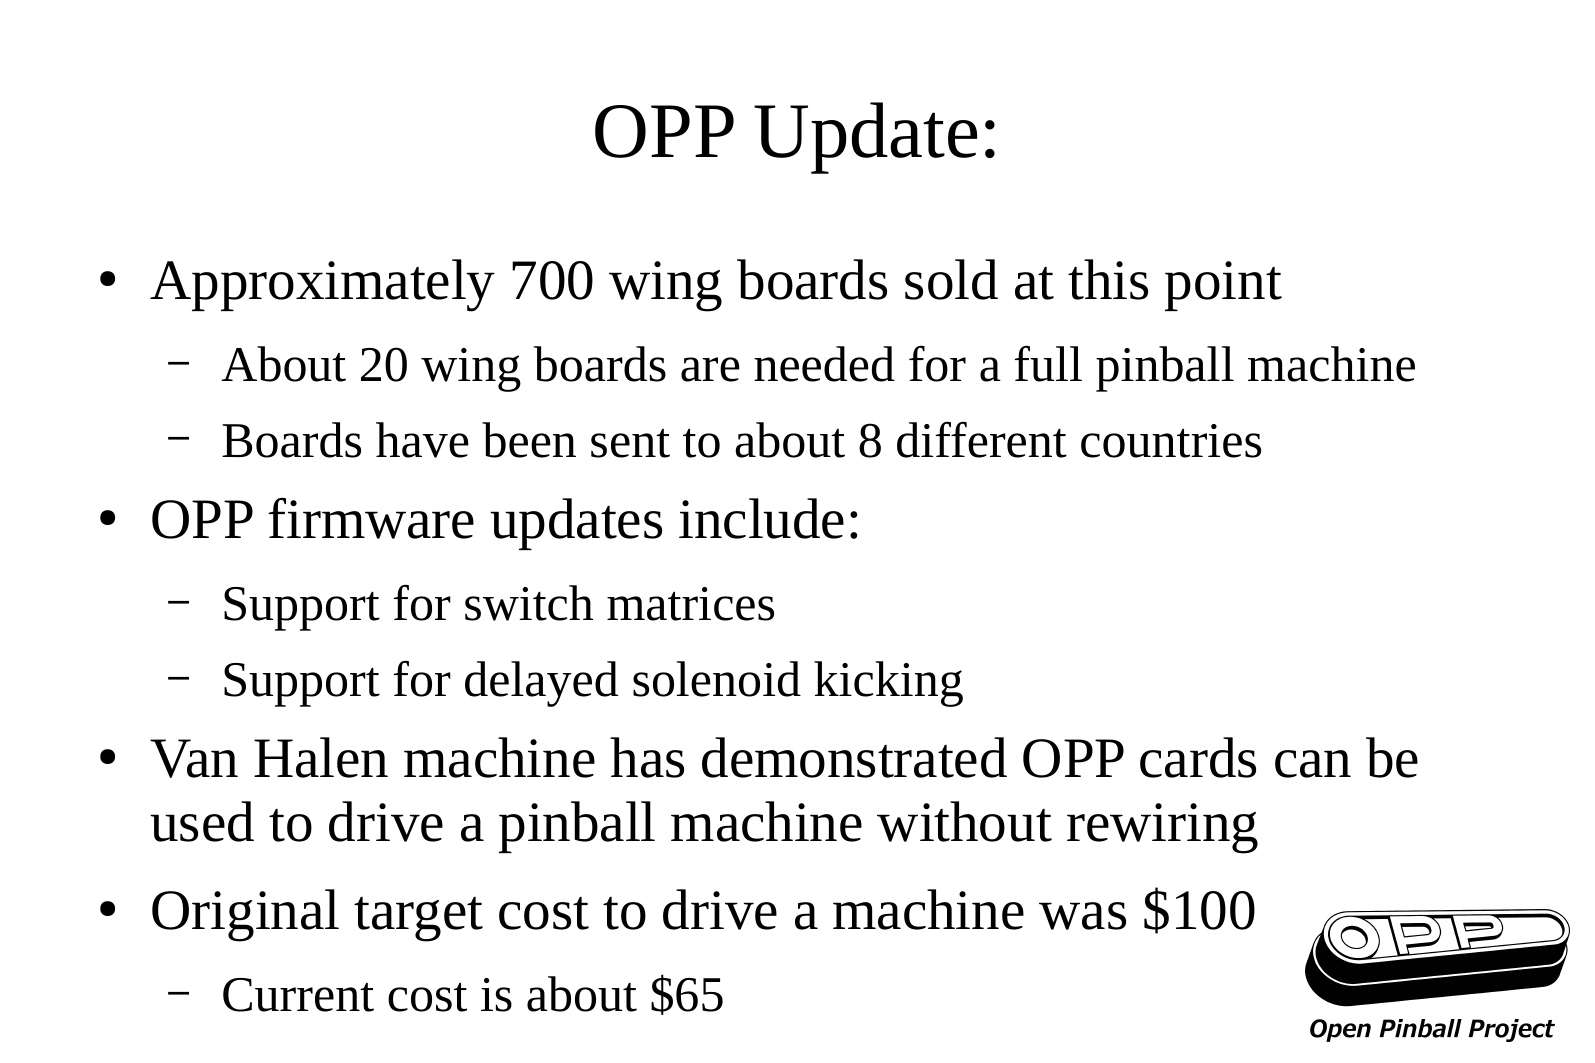

# OPP Update:
Approximately 700 wing boards sold at this point
About 20 wing boards are needed for a full pinball machine
Boards have been sent to about 8 different countries
OPP firmware updates include:
Support for switch matrices
Support for delayed solenoid kicking
Van Halen machine has demonstrated OPP cards can be used to drive a pinball machine without rewiring
Original target cost to drive a machine was $100
Current cost is about $65